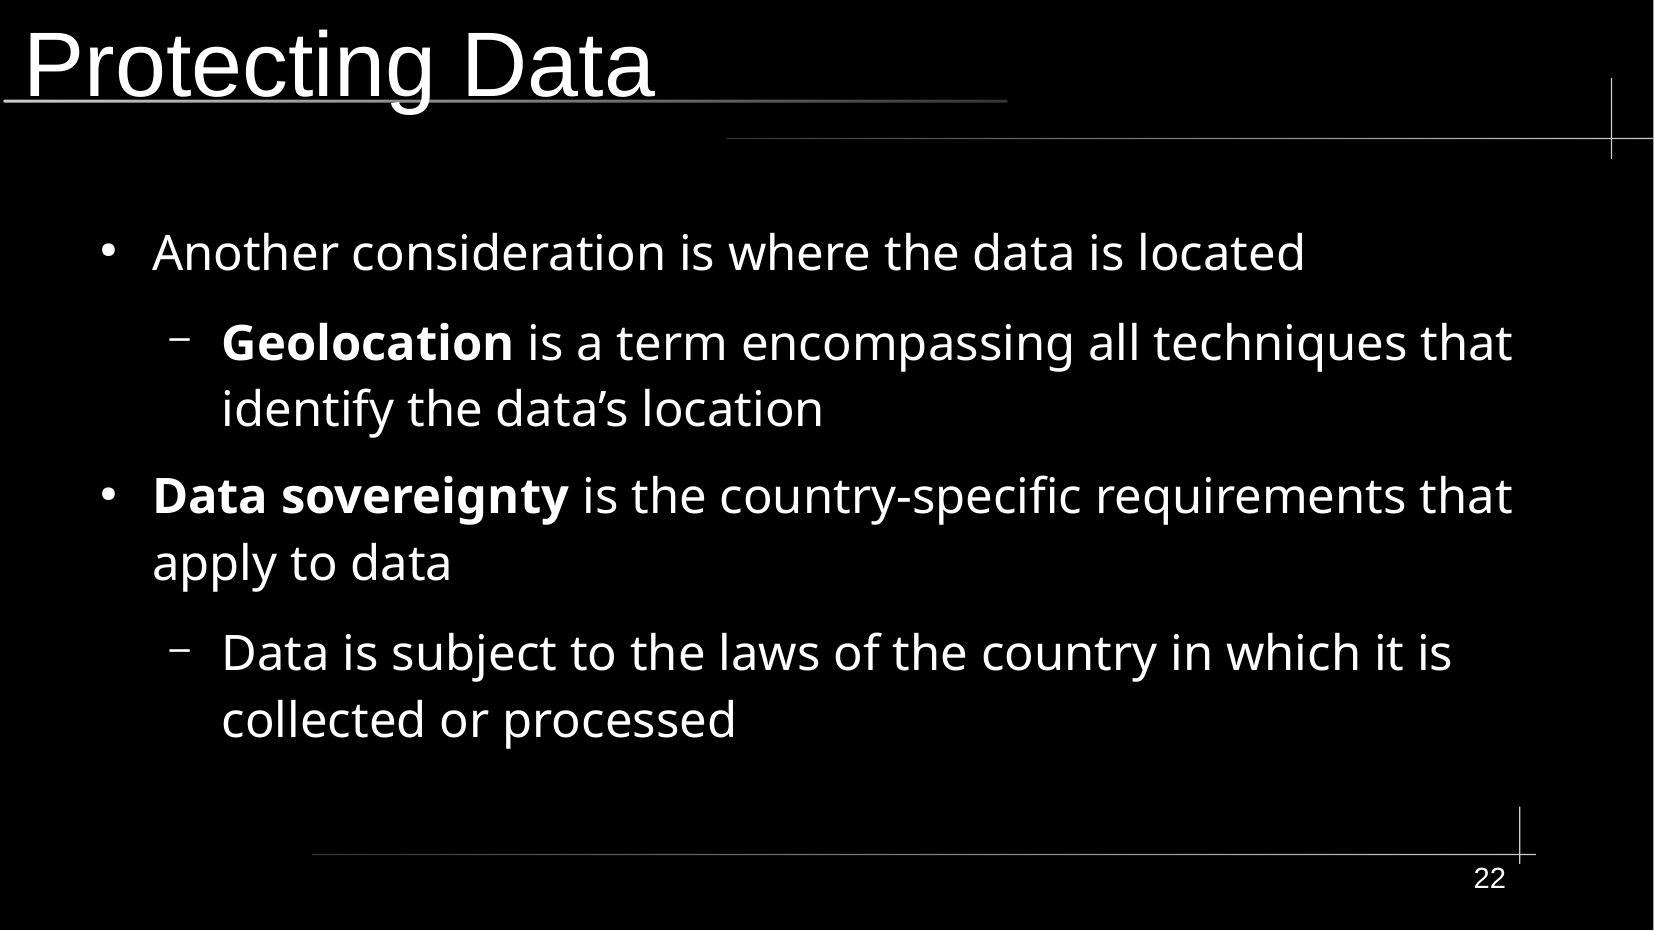

# Protecting Data
Another consideration is where the data is located
Geolocation is a term encompassing all techniques that identify the data’s location
Data sovereignty is the country-specific requirements that apply to data
Data is subject to the laws of the country in which it is collected or processed
22